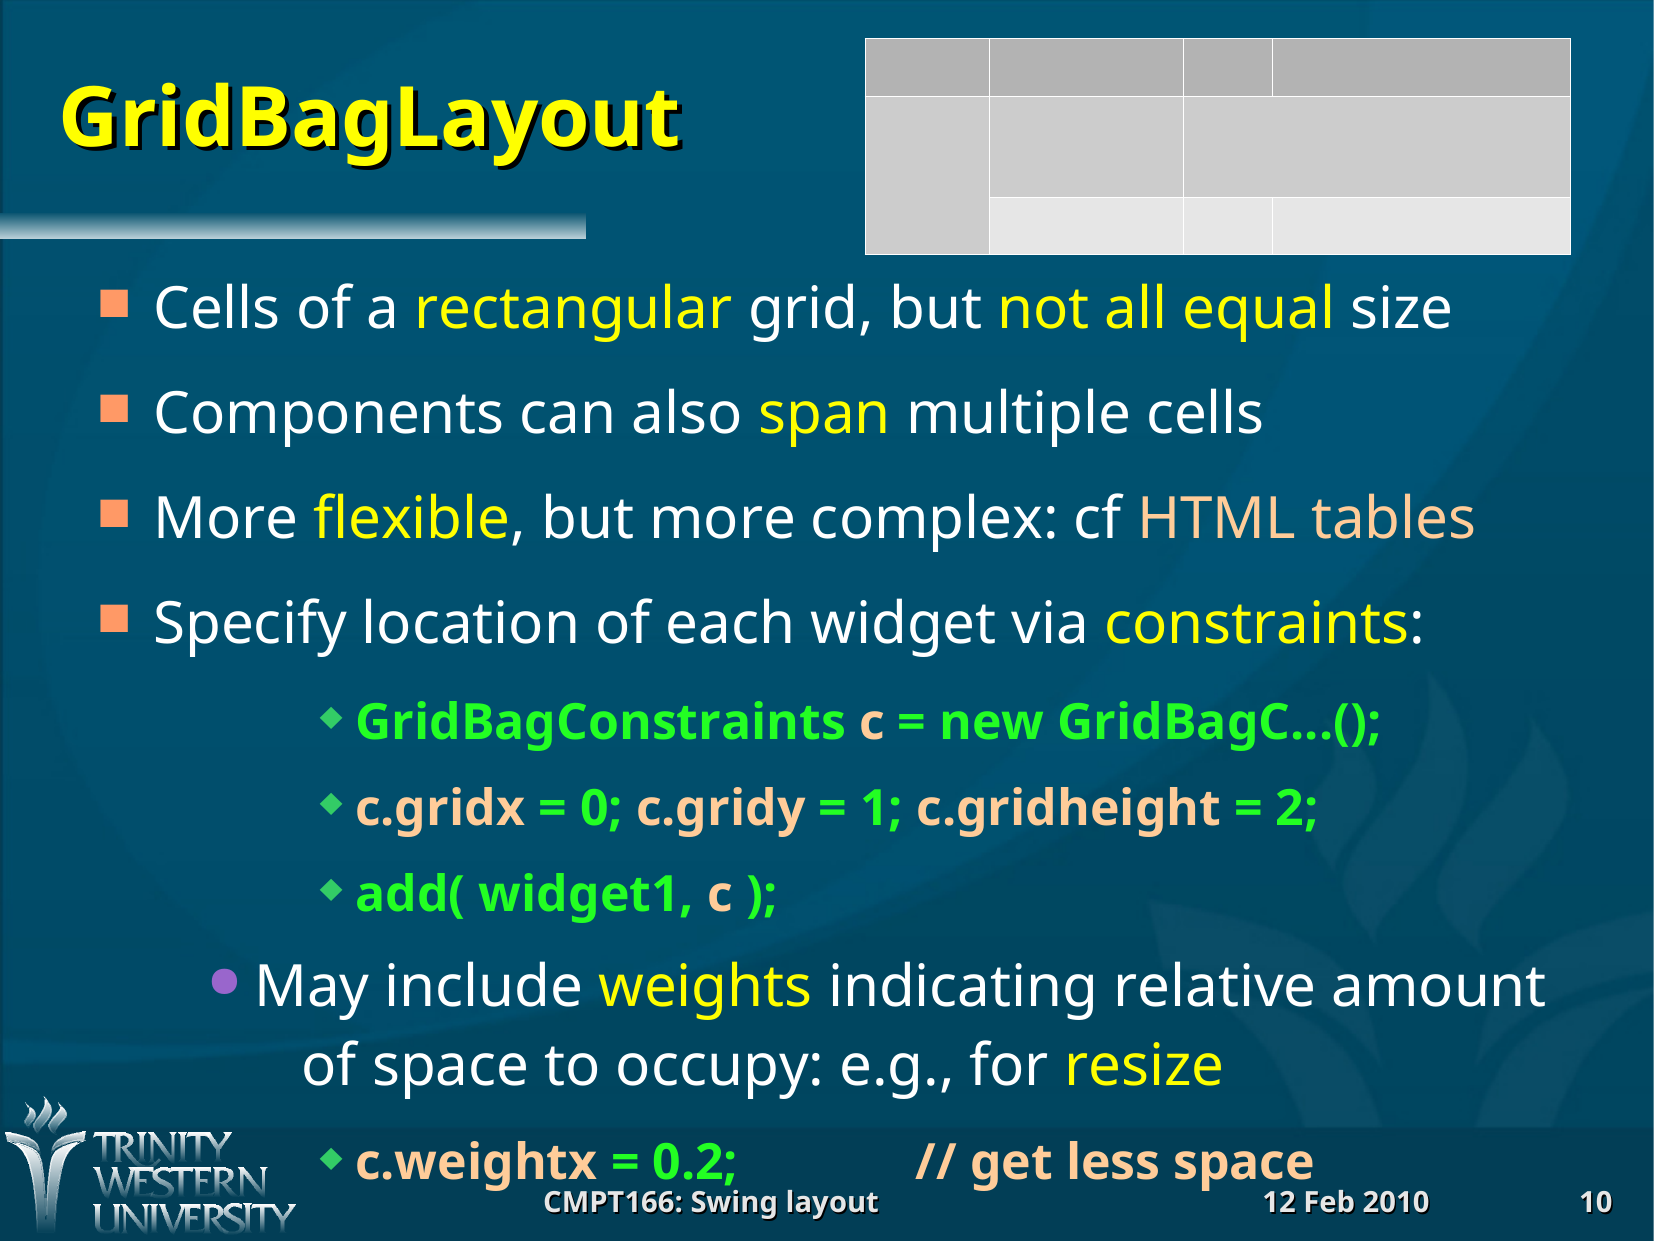

# GridBagLayout
| | | | |
| --- | --- | --- | --- |
| | | | |
| | | | |
Cells of a rectangular grid, but not all equal size
Components can also span multiple cells
More flexible, but more complex: cf HTML tables
Specify location of each widget via constraints:
GridBagConstraints c = new GridBagC...();
c.gridx = 0; c.gridy = 1; c.gridheight = 2;
add( widget1, c );
May include weights indicating relative amount of space to occupy: e.g., for resize
c.weightx = 0.2;			// get less space
CMPT166: Swing layout
12 Feb 2010
10